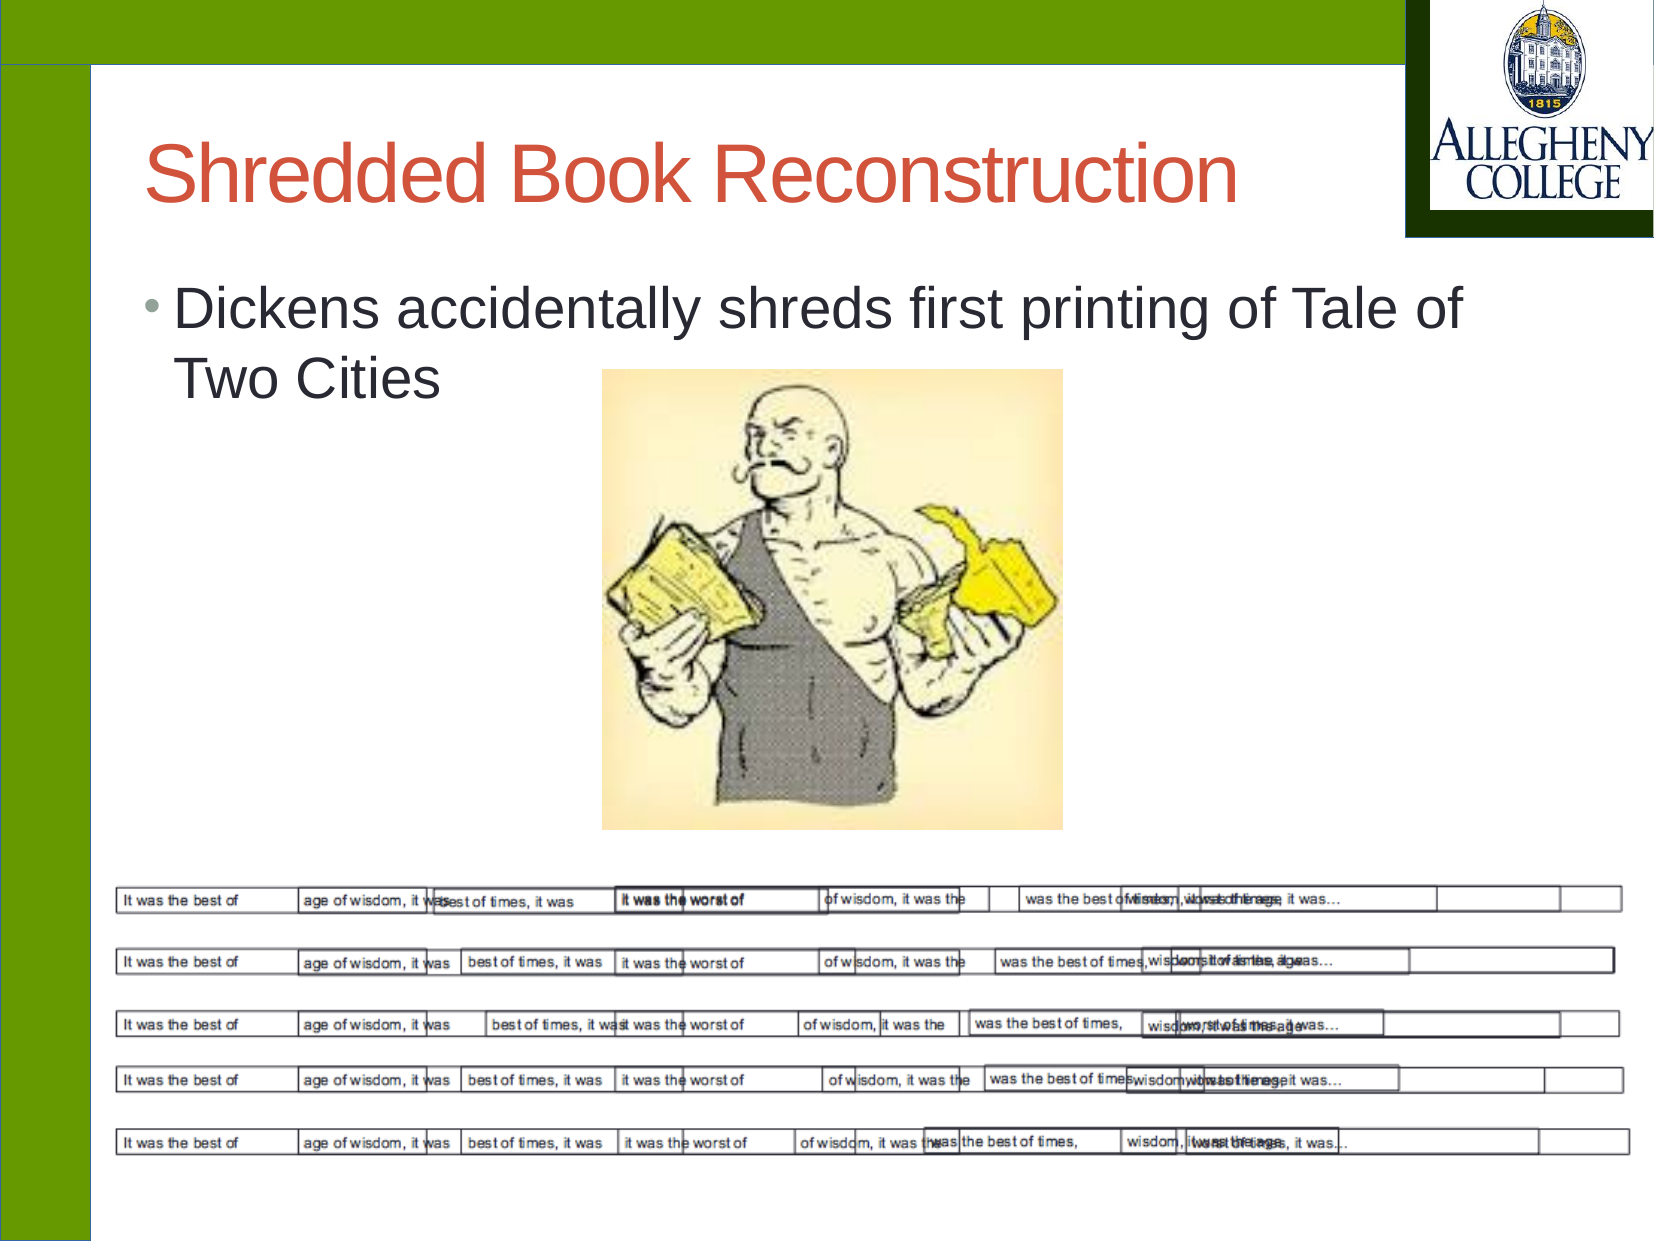

# Shredded Book Reconstruction
Dickens accidentally shreds first printing of Tale of Two Cities